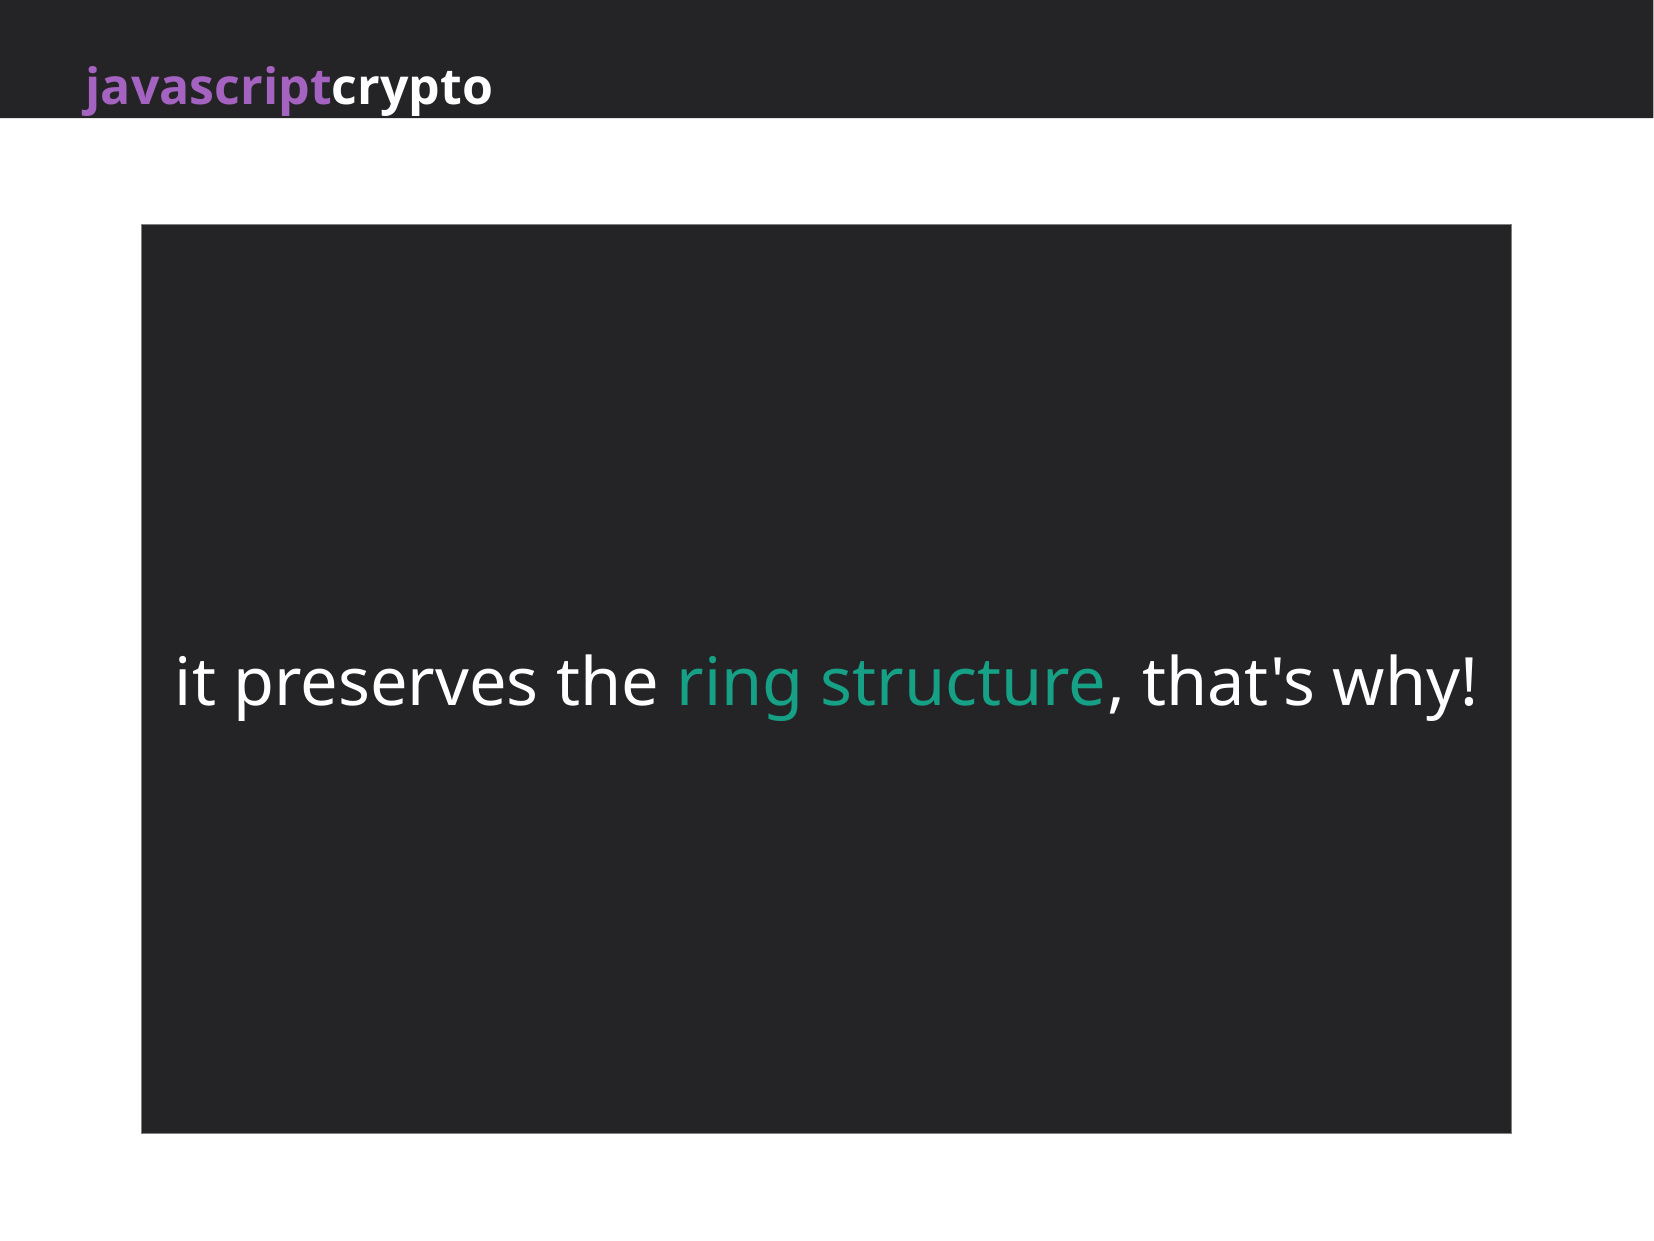

javascriptcrypto
it preserves the ring structure, that's why!
encrypt shit